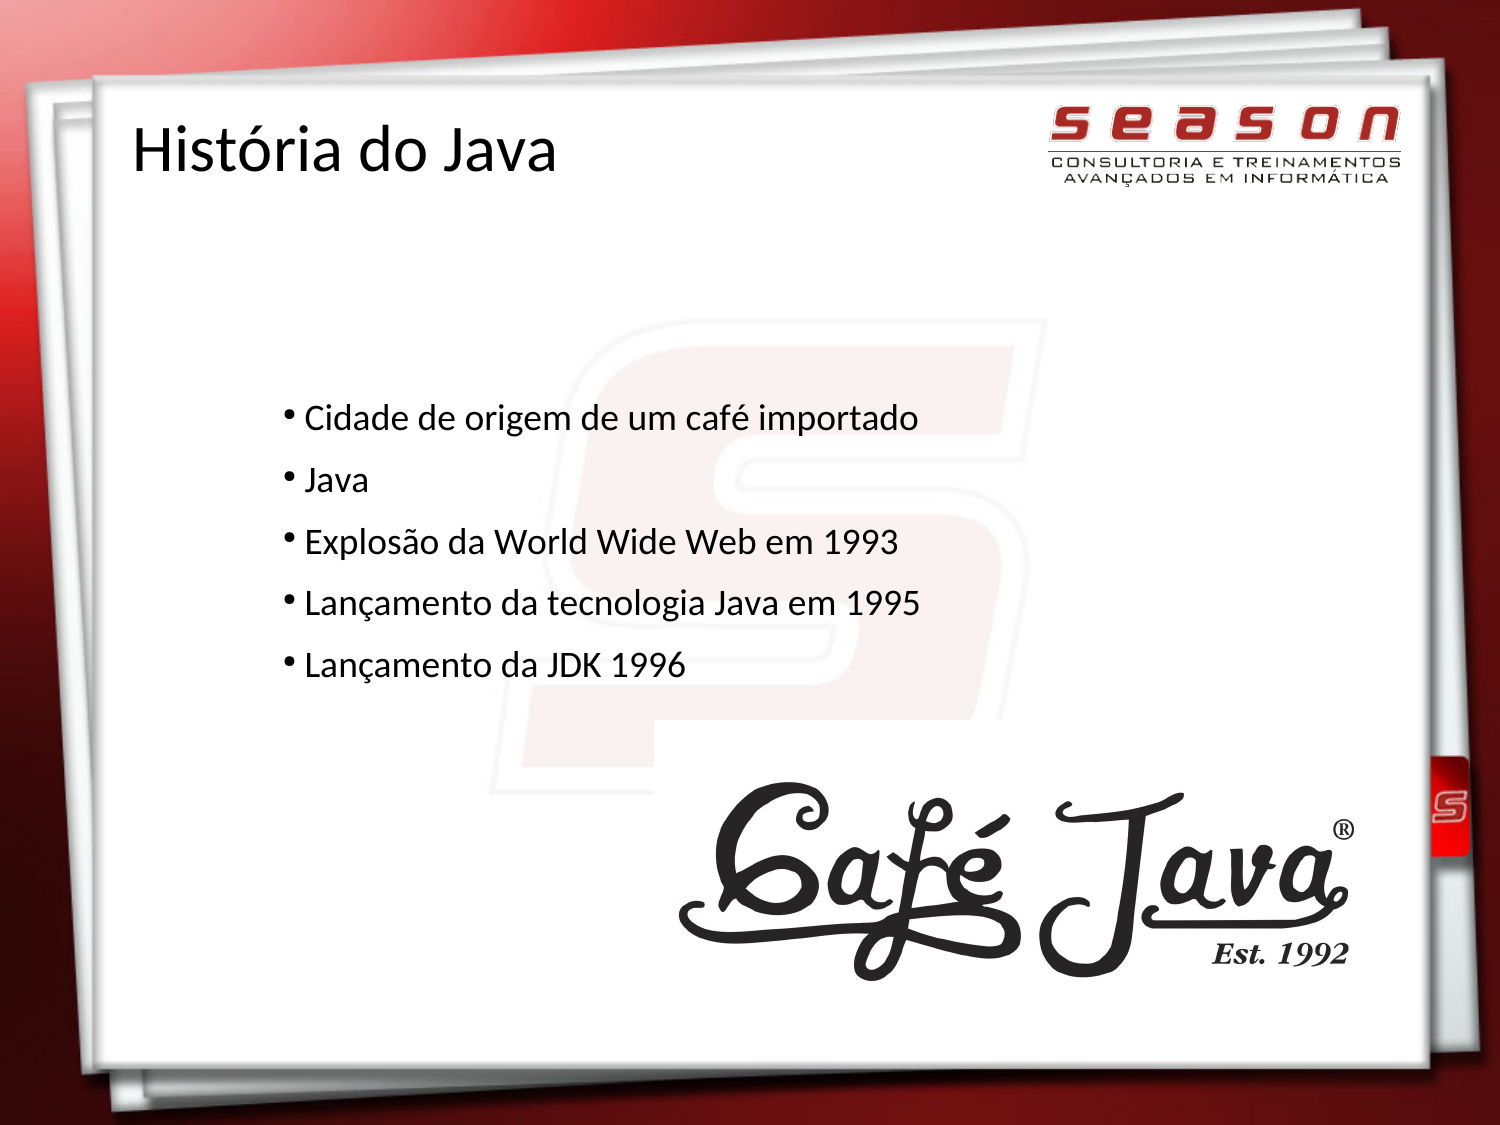

# História do Java
 Cidade de origem de um café importado
 Java
 Explosão da World Wide Web em 1993
 Lançamento da tecnologia Java em 1995
 Lançamento da JDK 1996